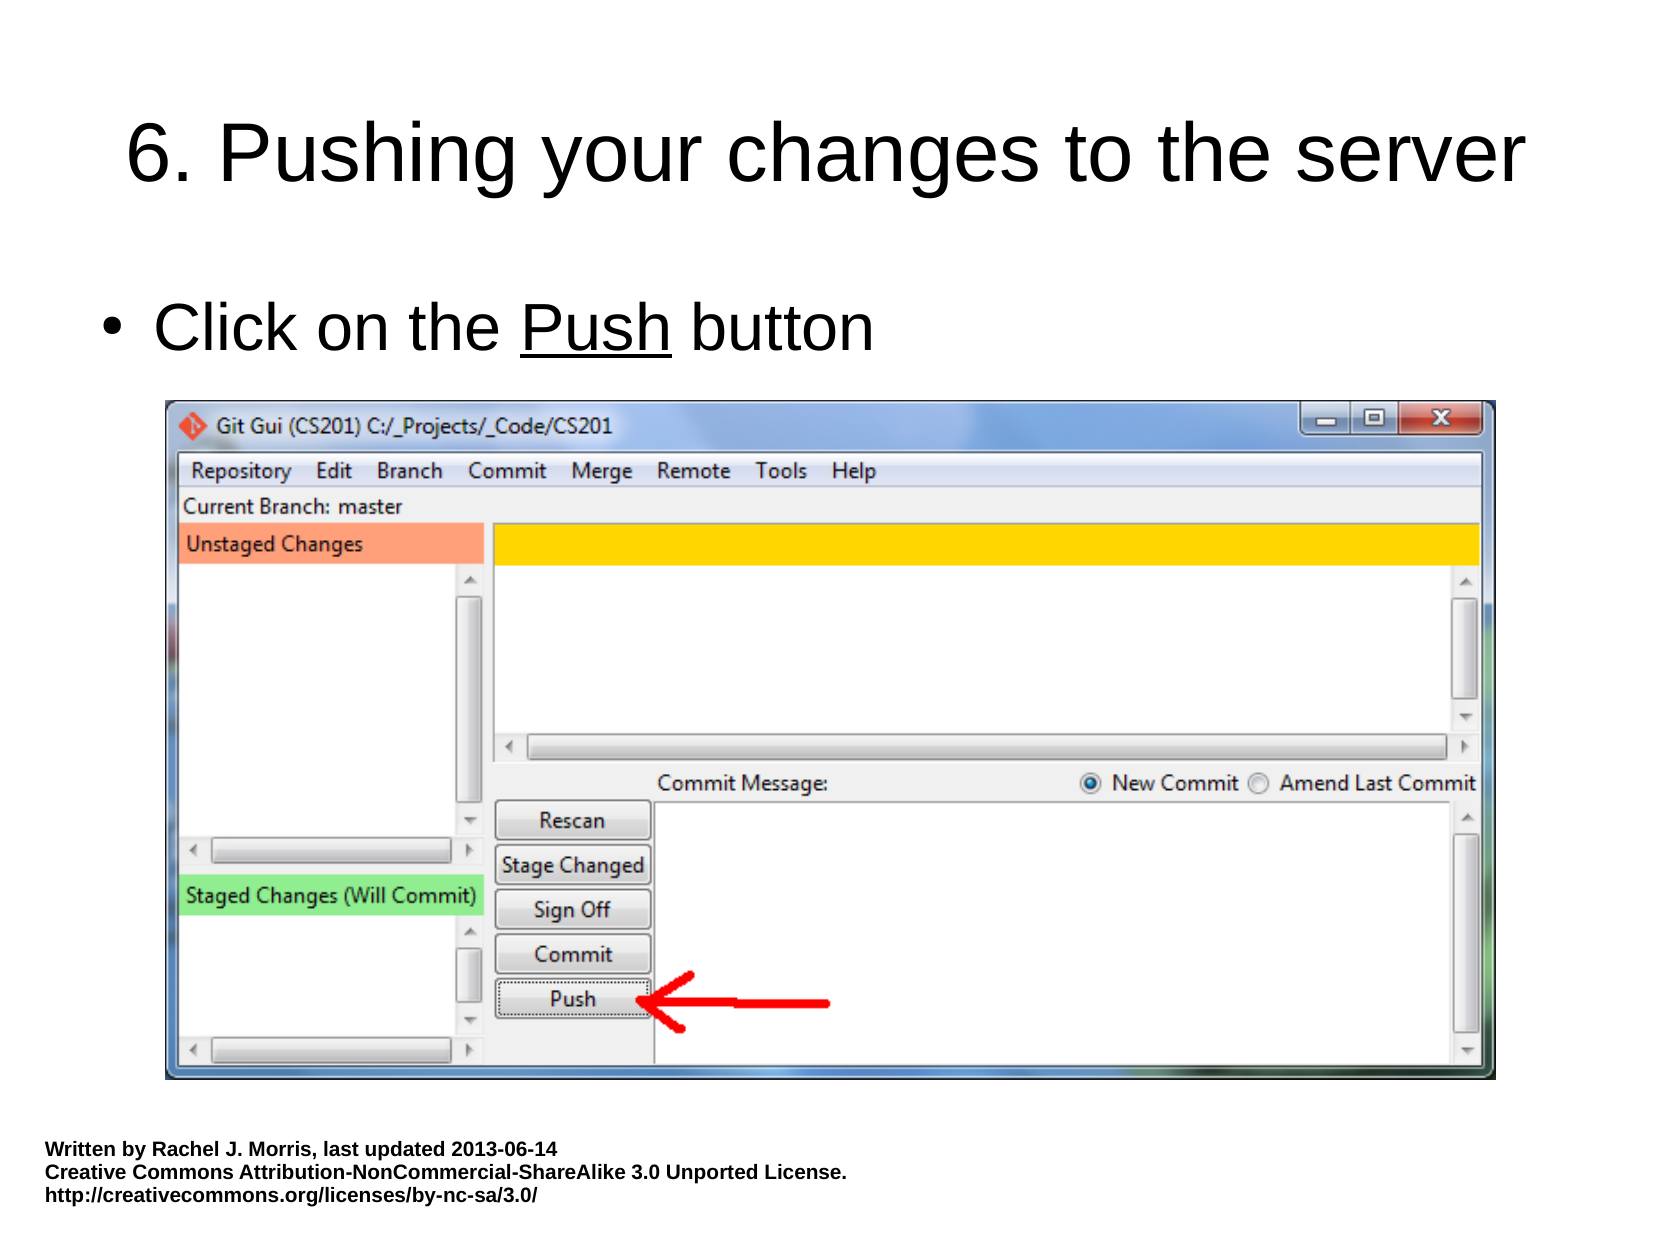

# 6. Pushing your changes to the server
Click on the Push button